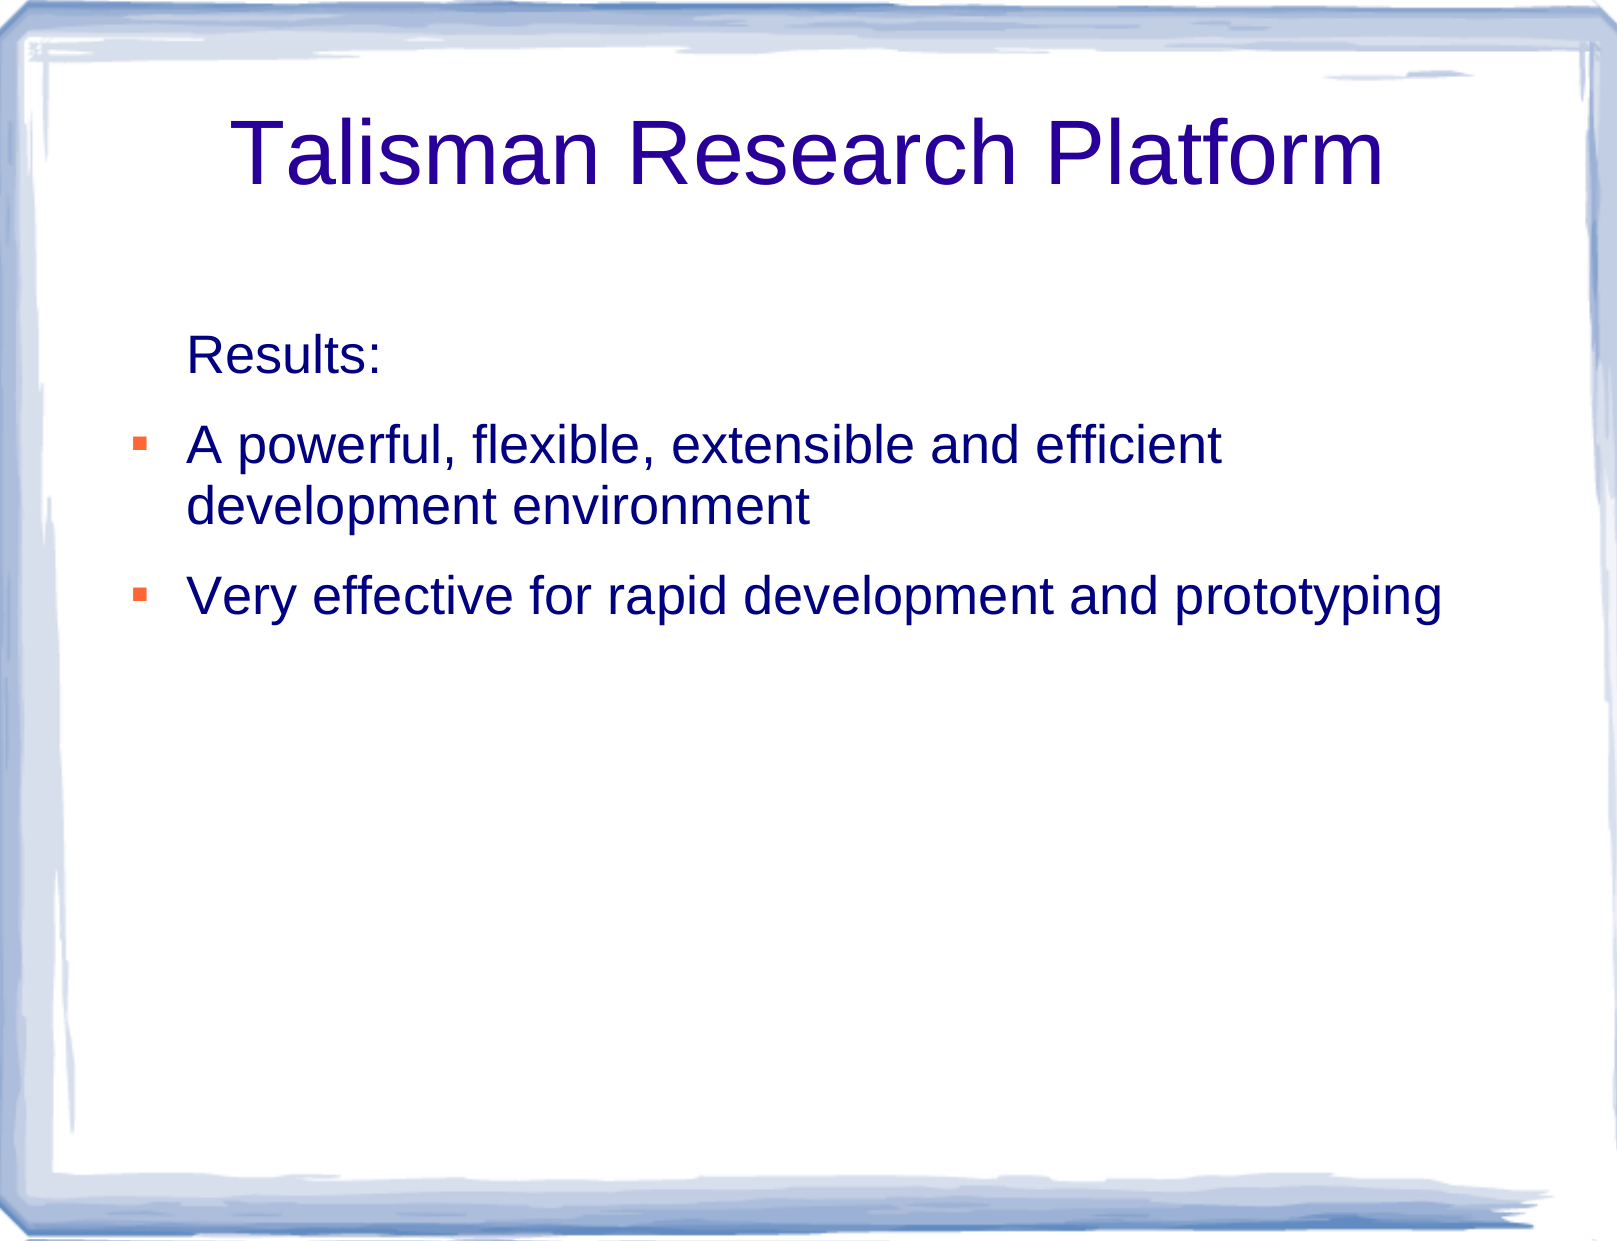

# Talisman Research Platform
Results:
A powerful, flexible, extensible and efficient development environment
Very effective for rapid development and prototyping